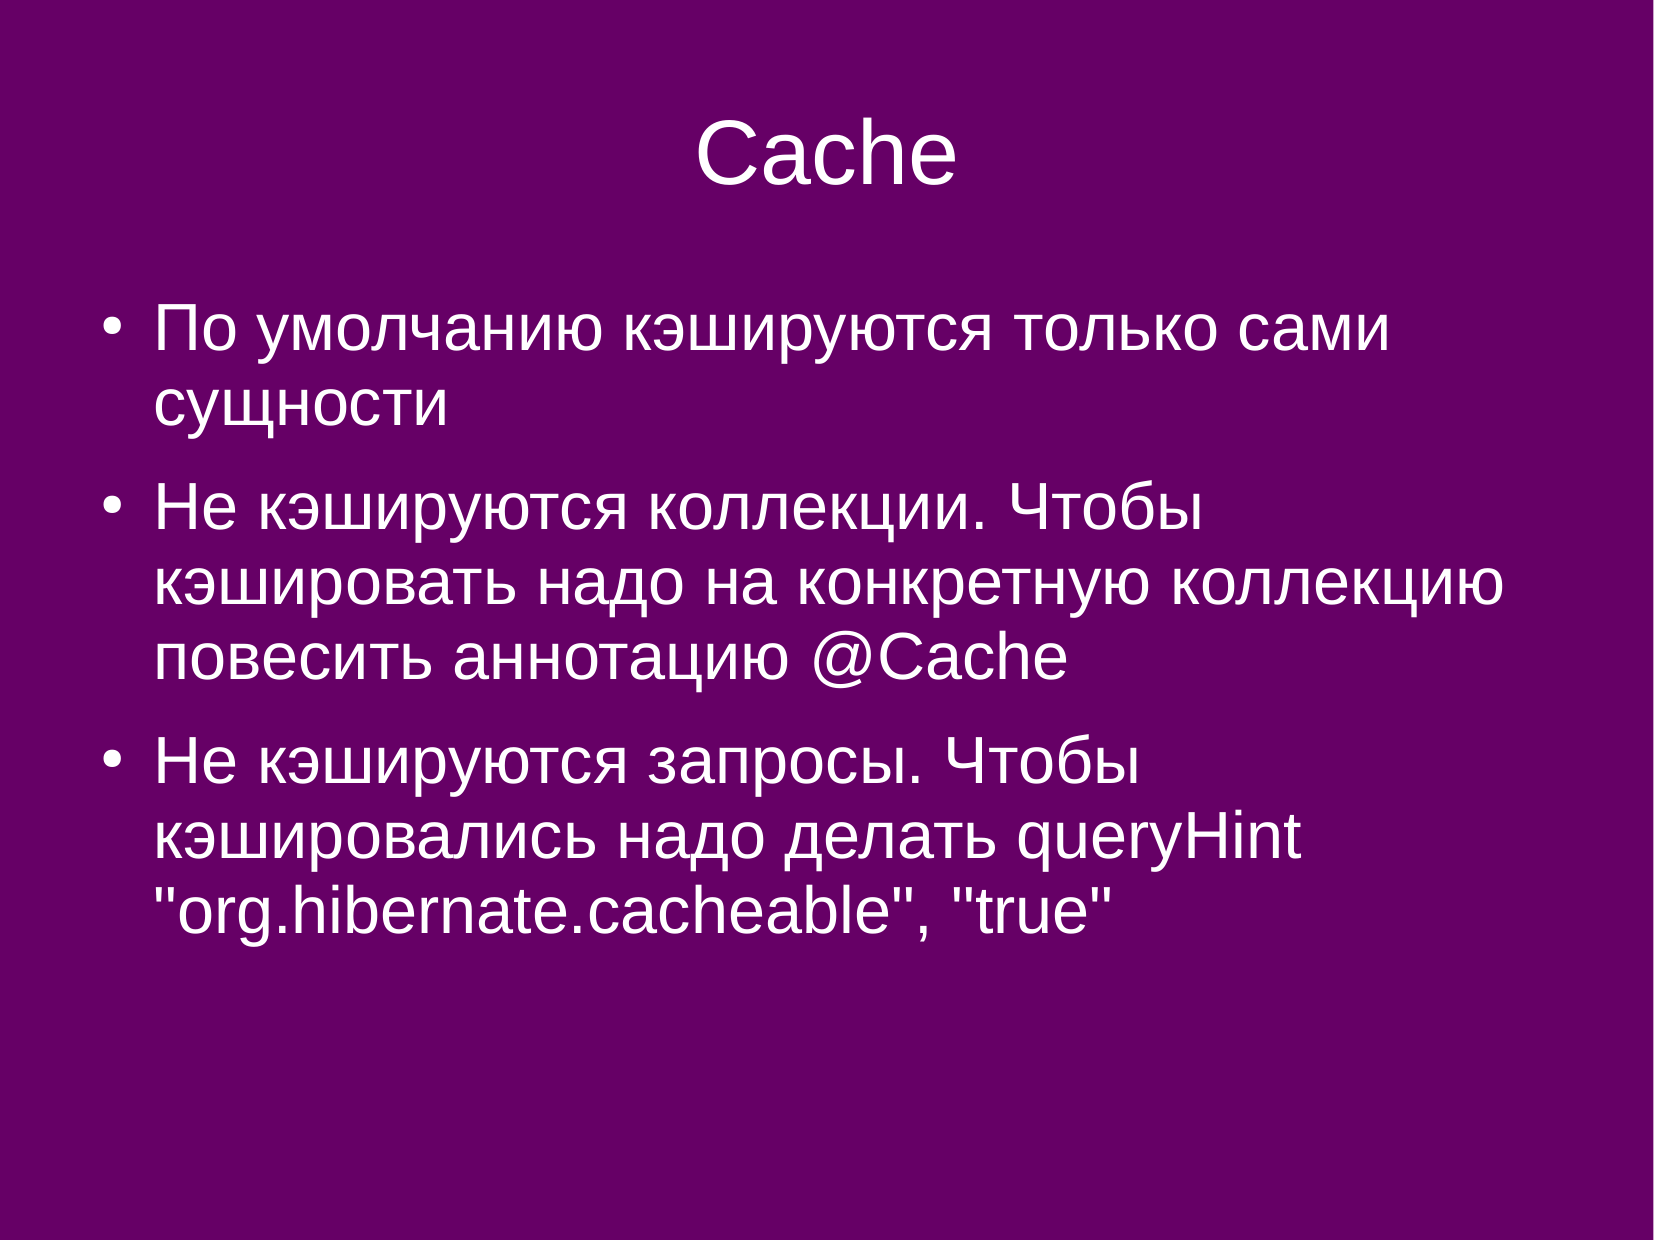

# Cache
По умолчанию кэшируются только сами сущности
Не кэшируются коллекции. Чтобы кэшировать надо на конкретную коллекцию повесить аннотацию @Cache
Не кэшируются запросы. Чтобы кэшировались надо делать queryHint
"org.hibernate.cacheable", "true"